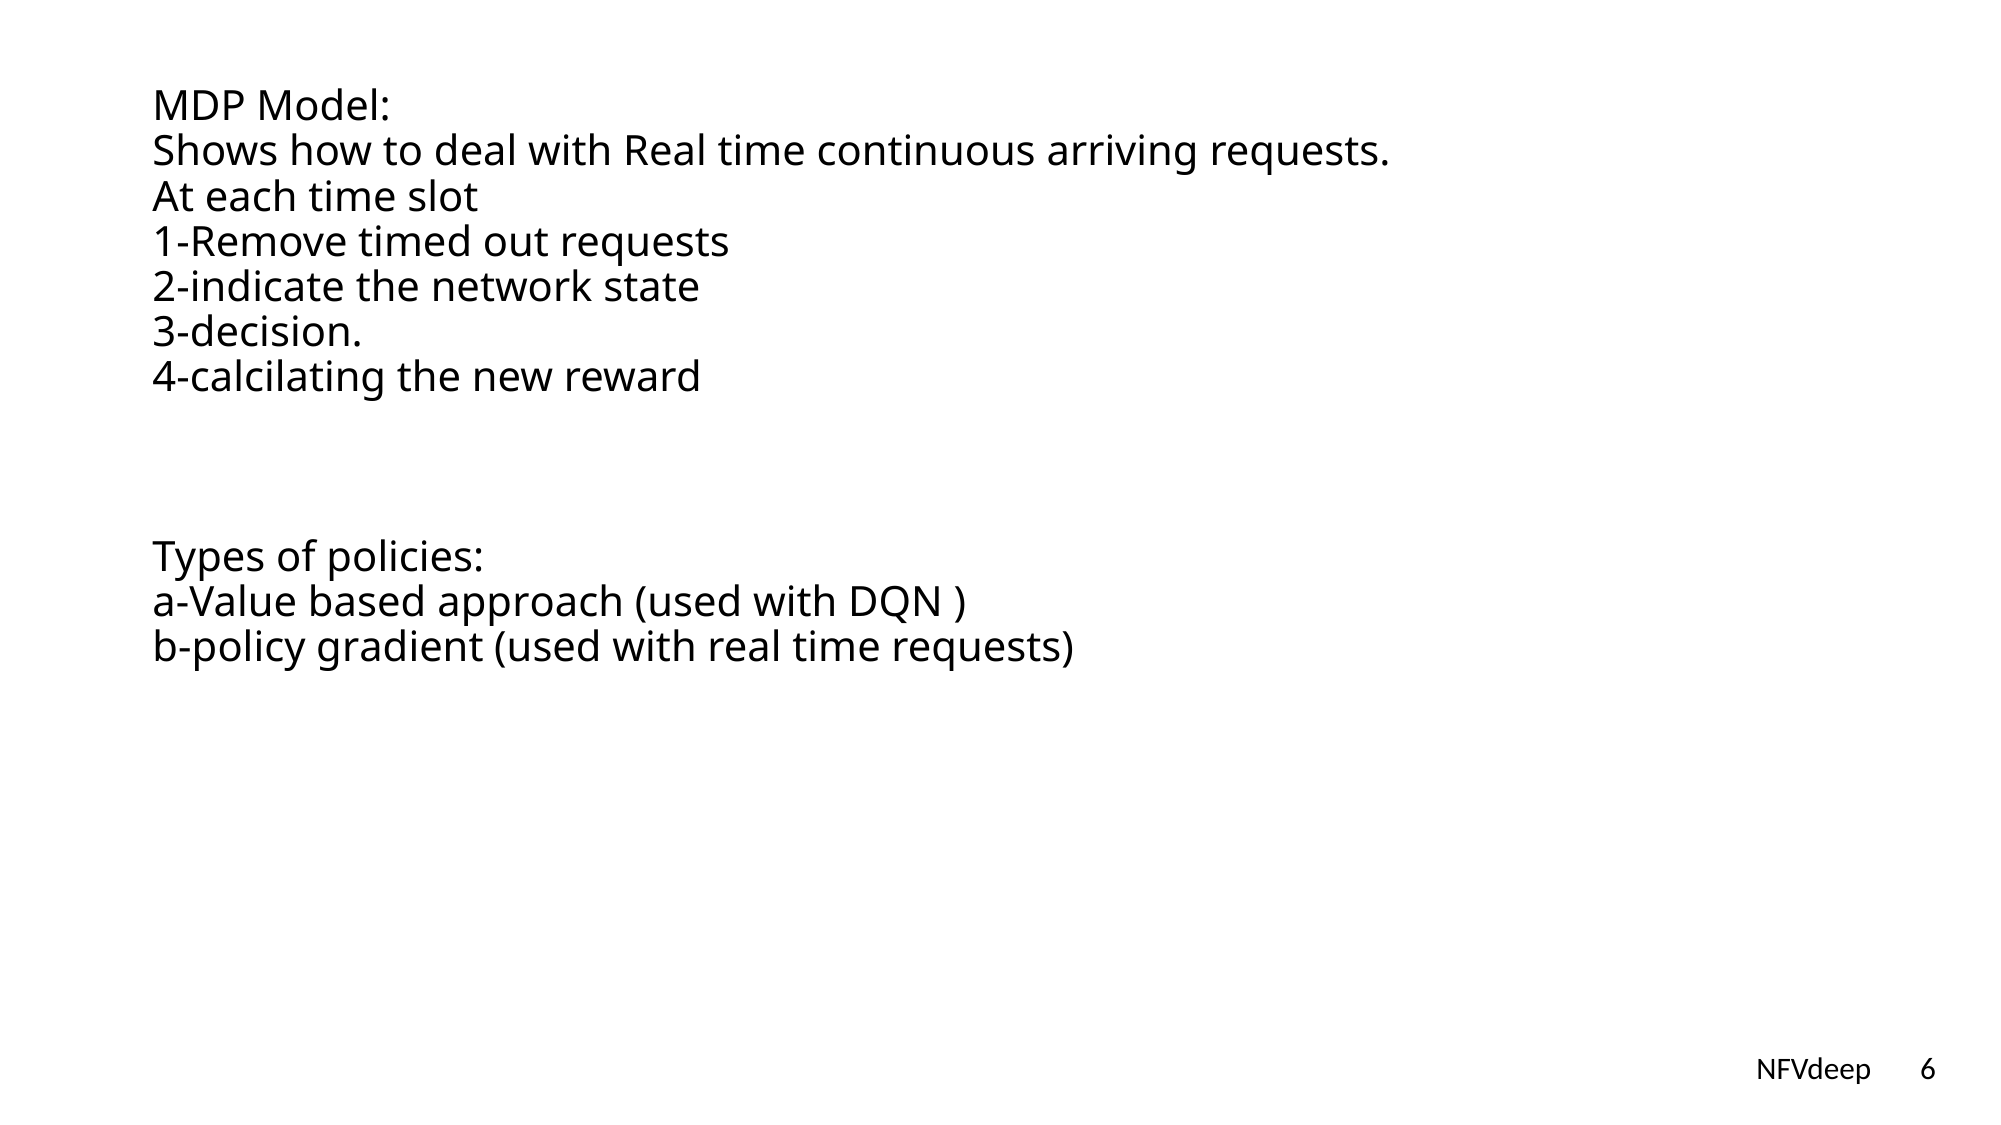

# MDP Model: Shows how to deal with Real time continuous arriving requests. At each time slot 1-Remove timed out requests 2-indicate the network state 3-decision. 4-calcilating the new reward Types of policies: a-Value based approach (used with DQN ) b-policy gradient (used with real time requests)
 NFVdeep 6